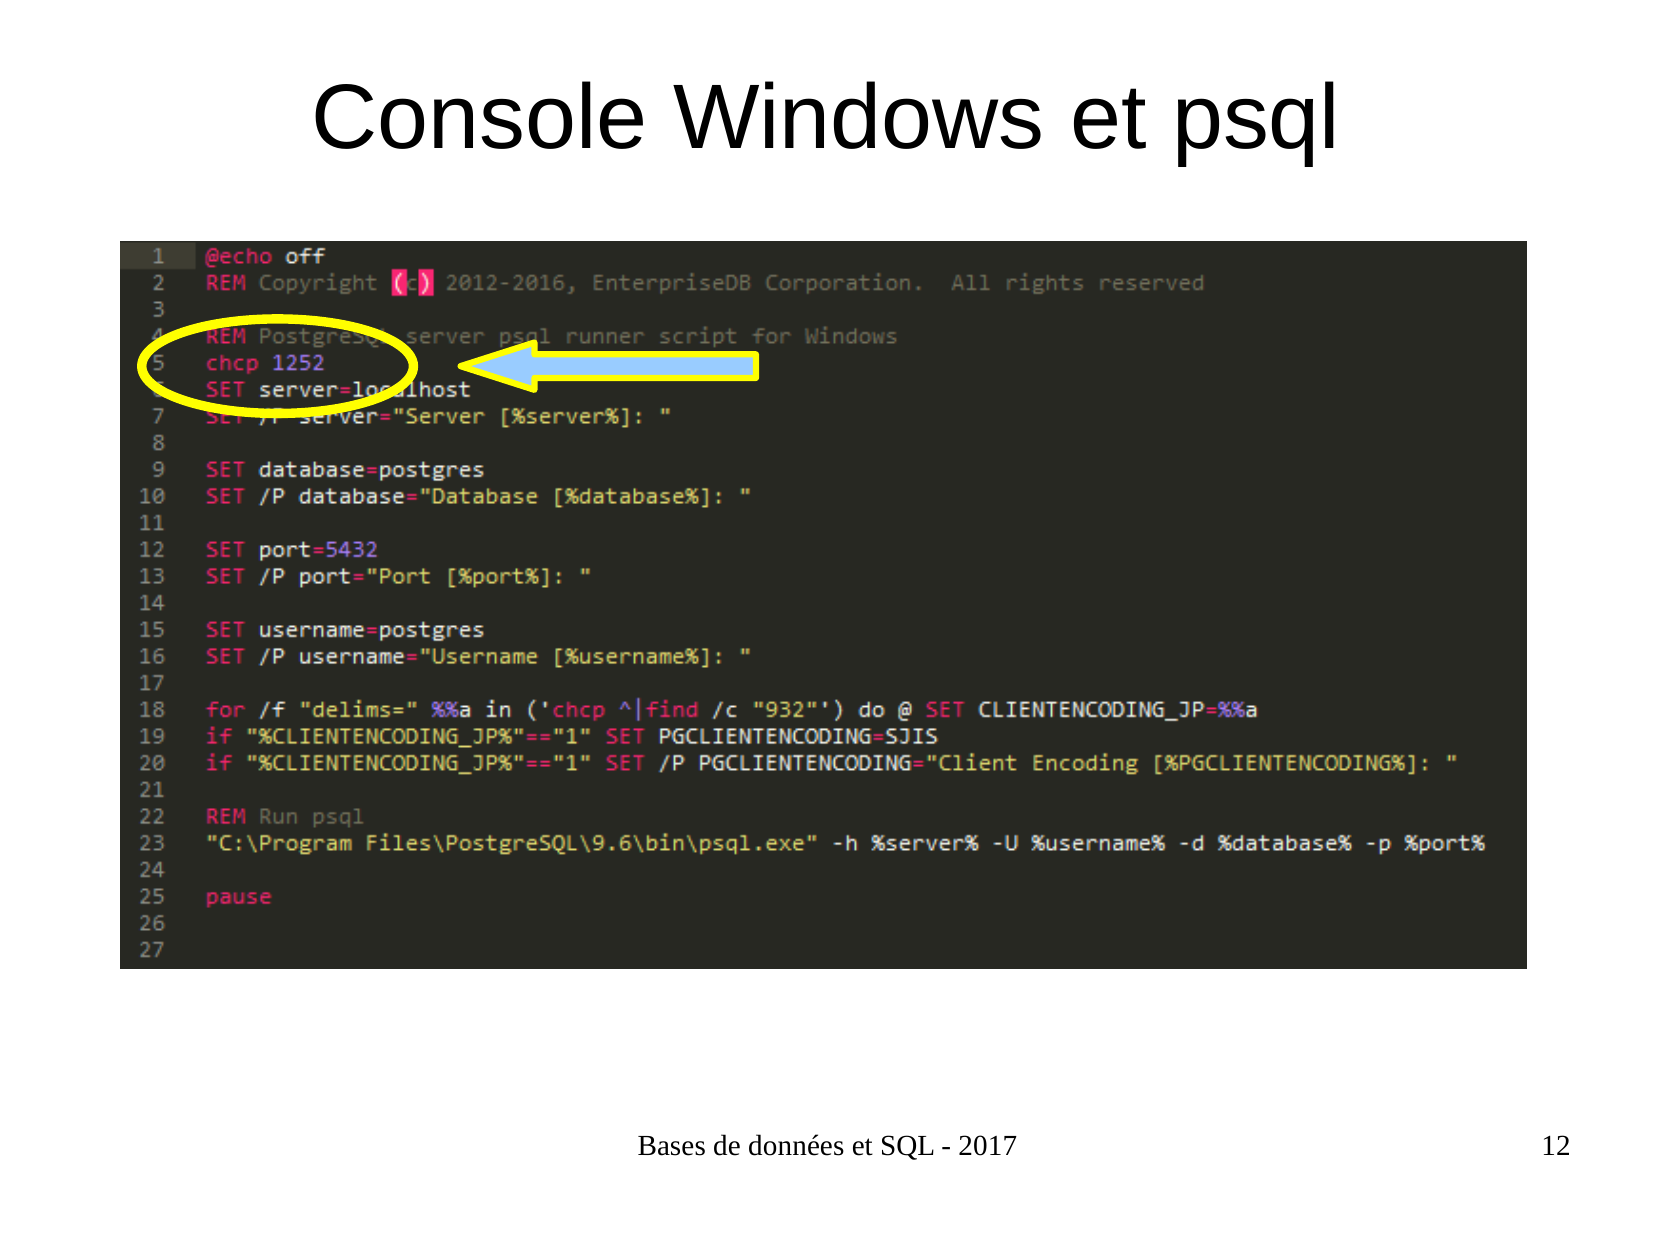

# Console Windows et psql
Bases de données et SQL - 2017
12